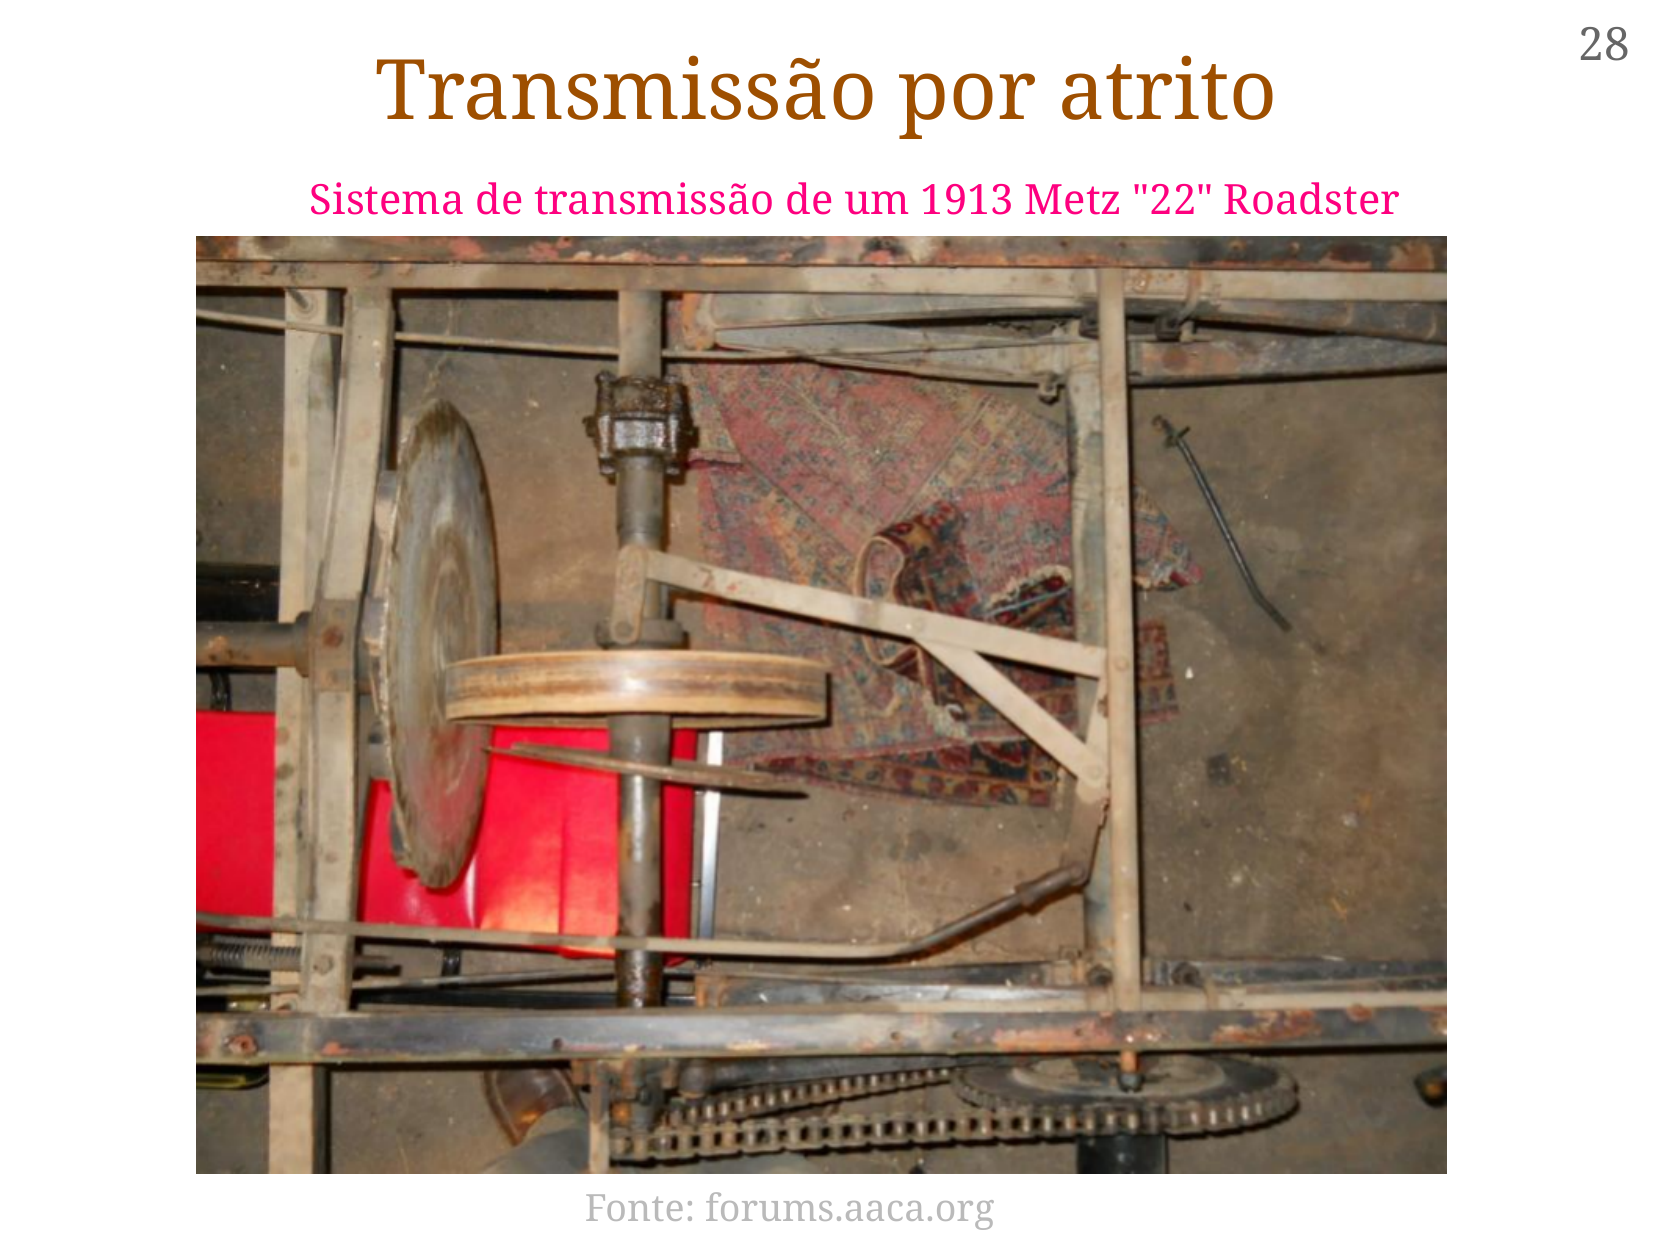

28
# Transmissão por atrito
Sistema de transmissão de um 1913 Metz "22" Roadster
Fonte: forums.aaca.org